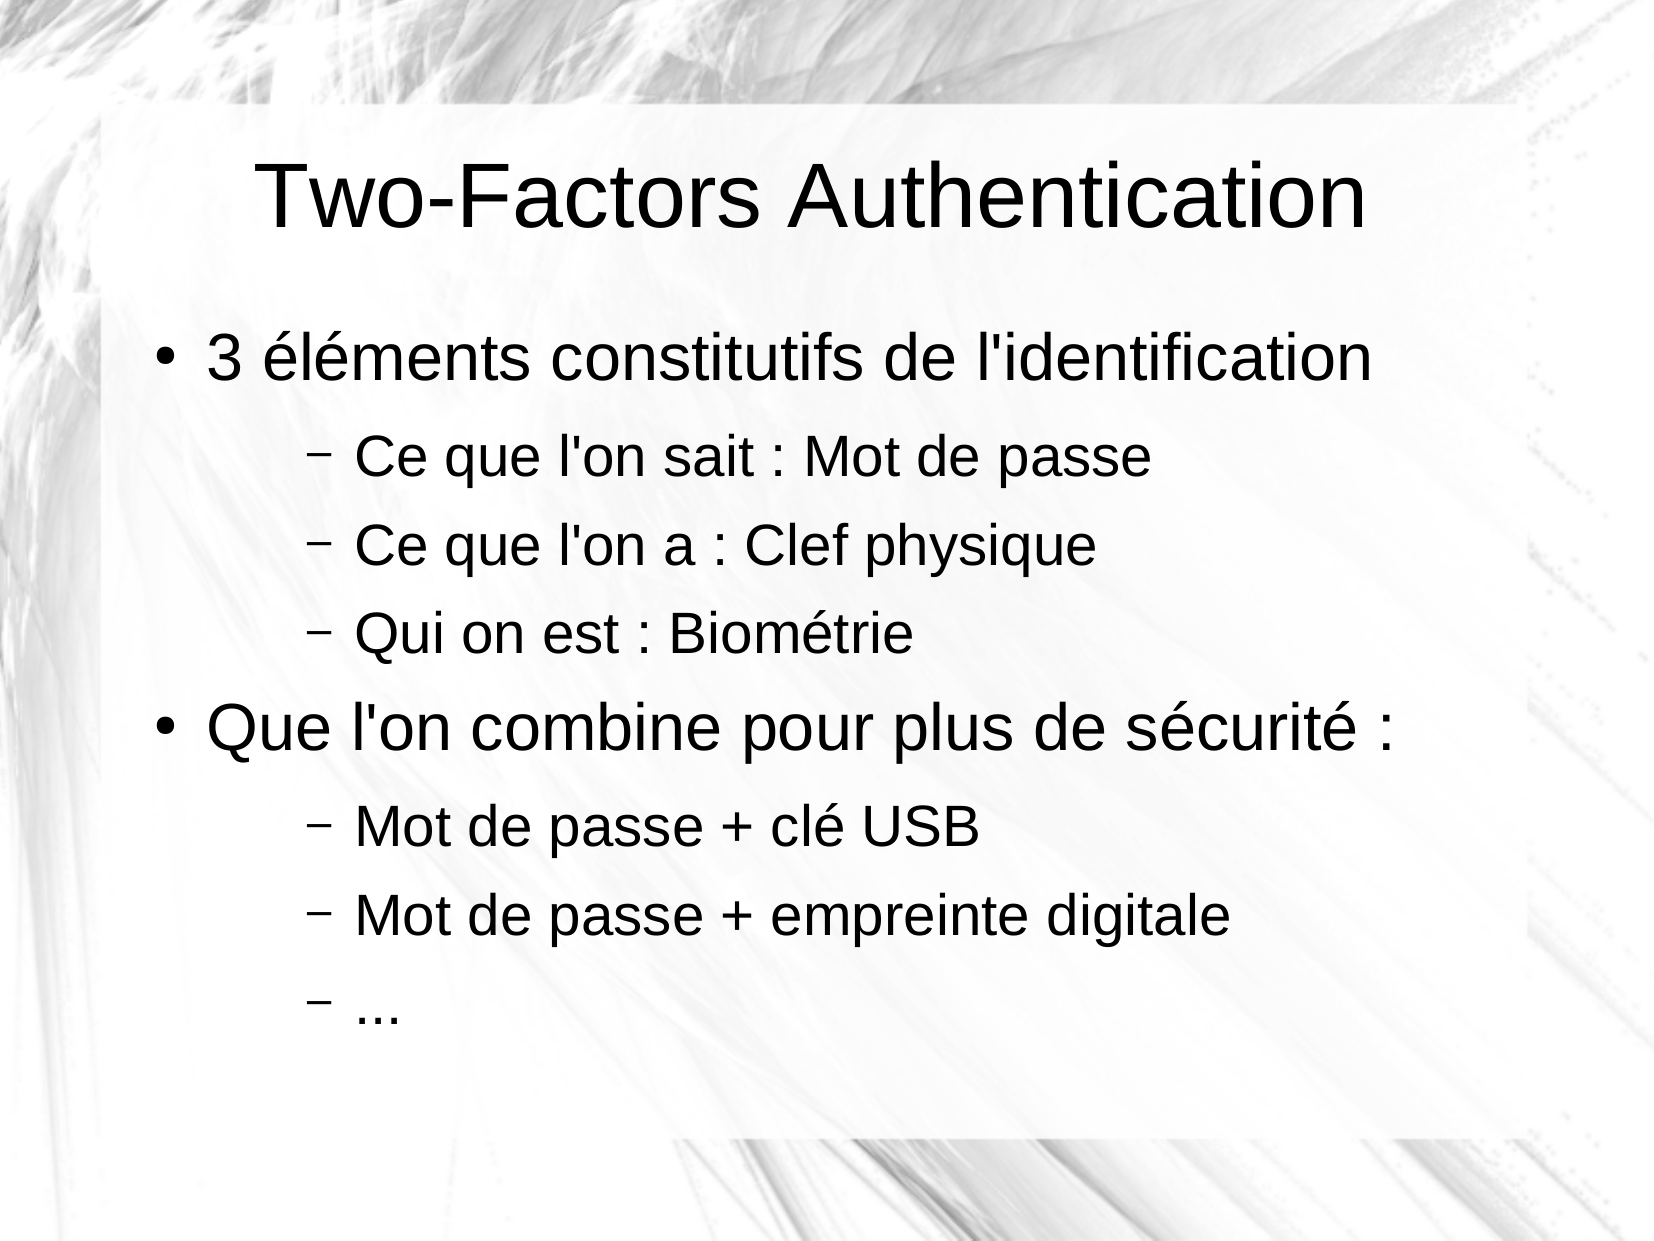

# Two-Factors Authentication
3 éléments constitutifs de l'identification
Ce que l'on sait : Mot de passe
Ce que l'on a : Clef physique
Qui on est : Biométrie
Que l'on combine pour plus de sécurité :
Mot de passe + clé USB
Mot de passe + empreinte digitale
...